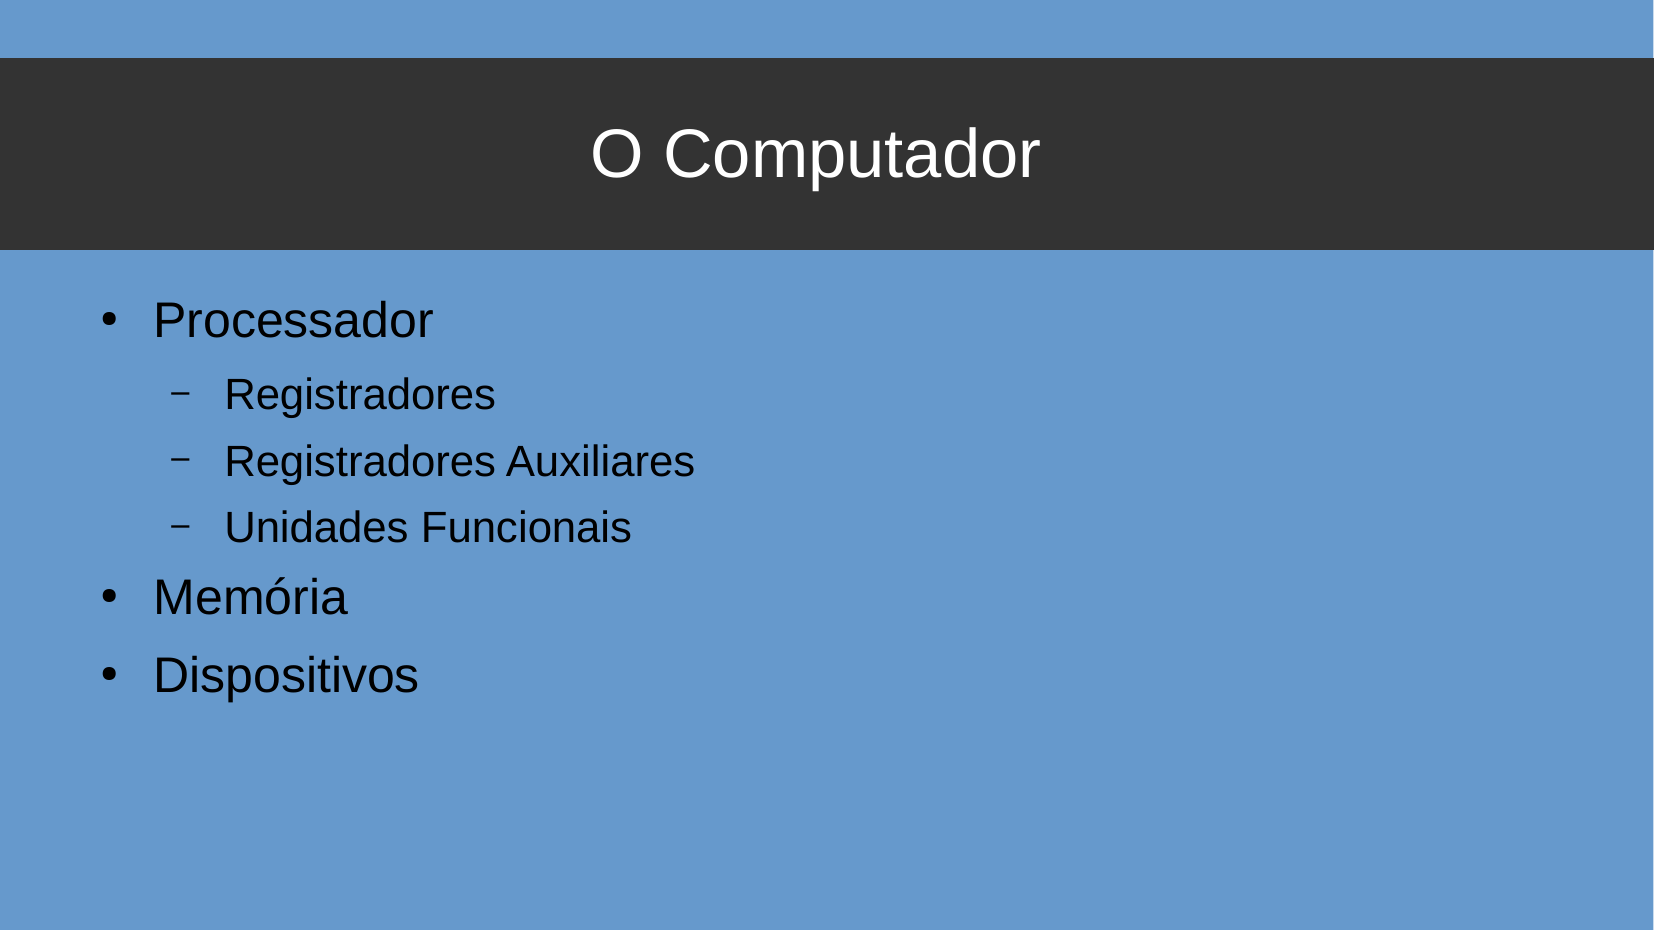

O Computador
# Processador
Registradores
Registradores Auxiliares
Unidades Funcionais
Memória
Dispositivos